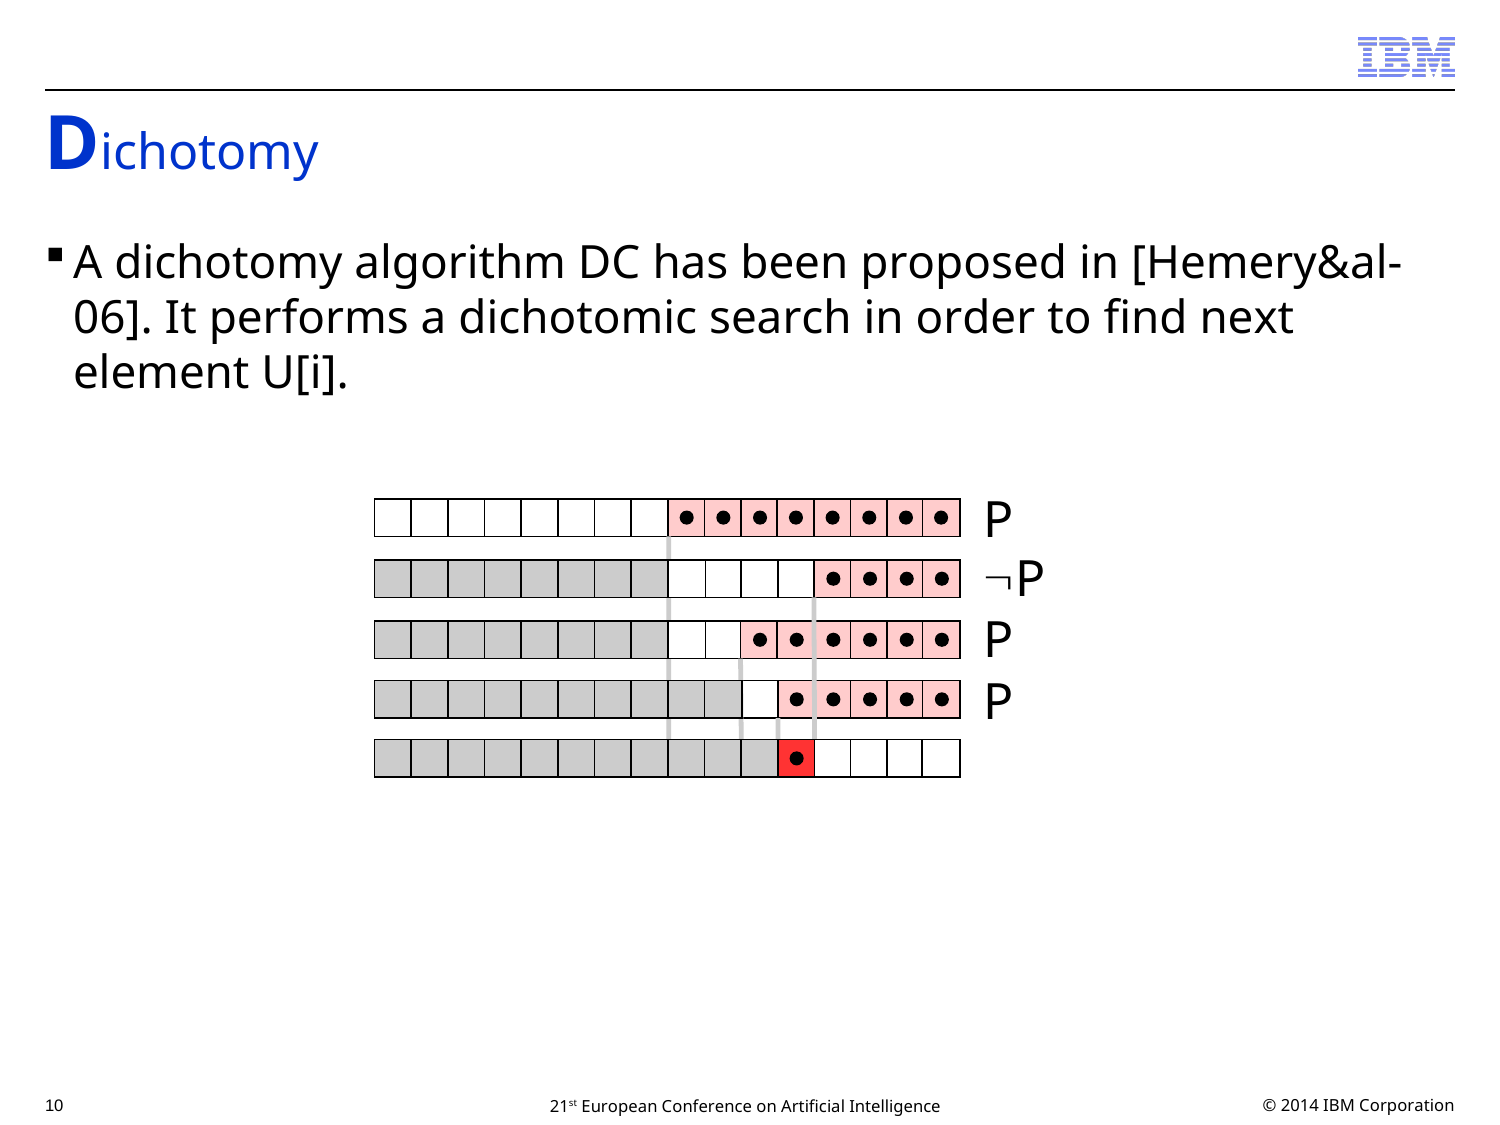

# Dichotomy
A dichotomy algorithm DC has been proposed in [Hemery&al-06]. It performs a dichotomic search in order to find next element U[i].
P
P
P
P
10